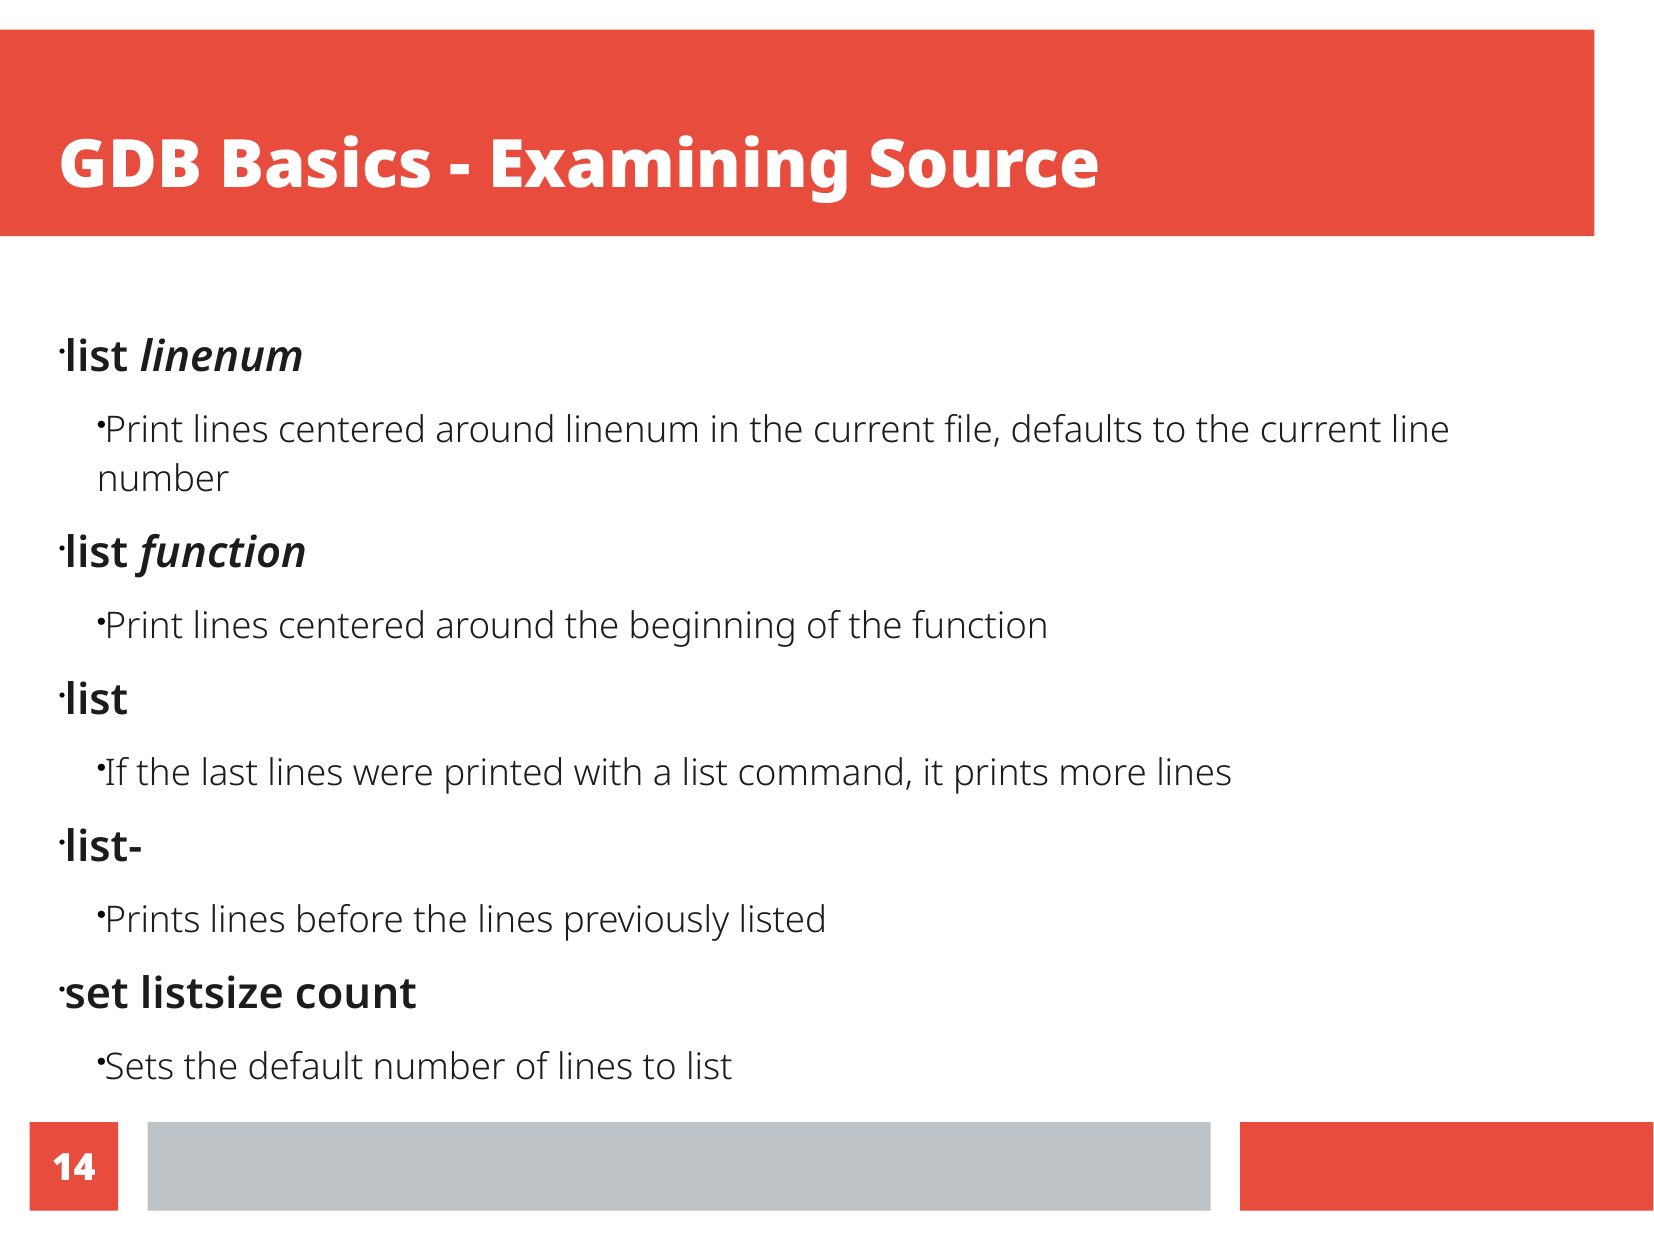

# GDB Basics - Examining Source
list linenum
Print lines centered around linenum in the current file, defaults to the current line number
list function
Print lines centered around the beginning of the function
list
If the last lines were printed with a list command, it prints more lines
list-
Prints lines before the lines previously listed
set listsize count
Sets the default number of lines to list
14